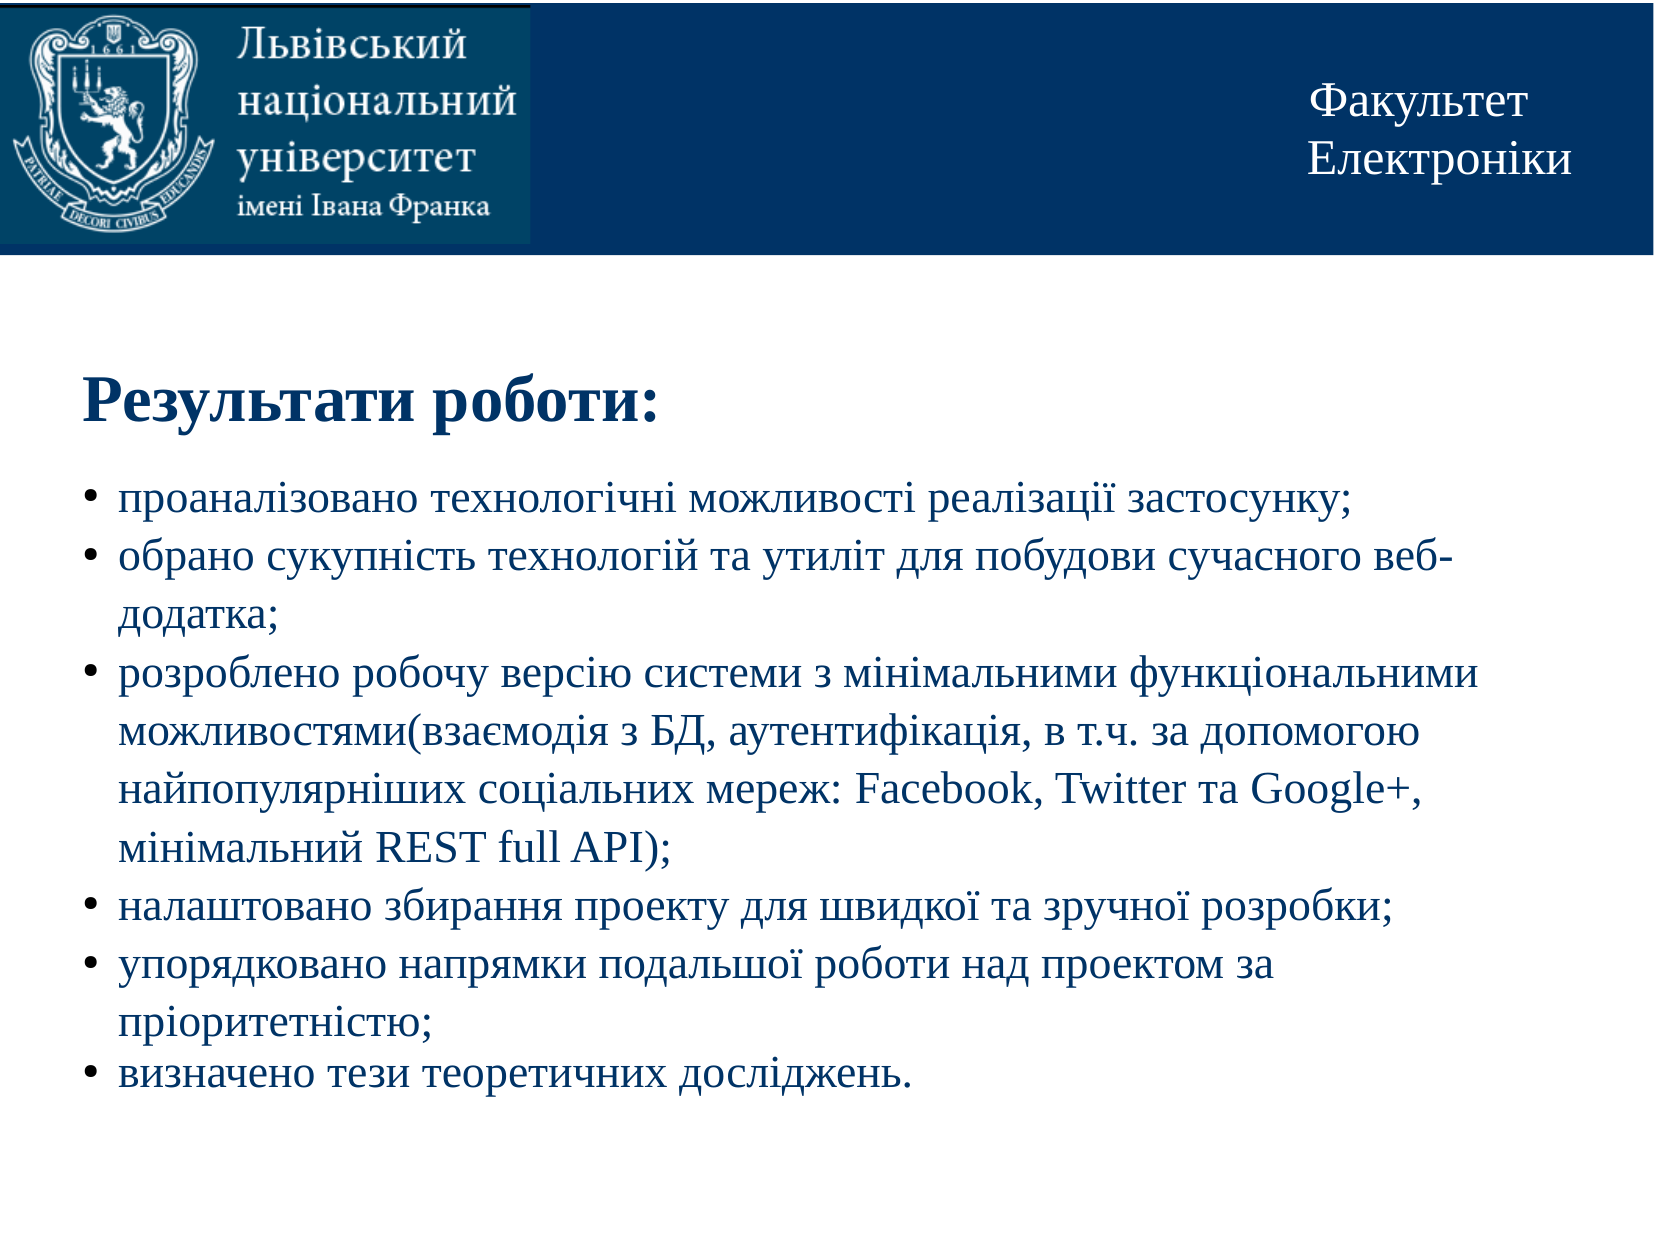

# Факультет Електроніки
Результати роботи:
проаналізовано технологічні можливості реалізації застосунку;
обрано сукупність технологій та утиліт для побудови сучасного веб-додатка;
розроблено робочу версію системи з мінімальними функціональними можливостями(взаємодія з БД, аутентифікація, в т.ч. за допомогою найпопулярніших соціальних мереж: Facebook, Twitter та Google+, мінімальний REST full API);
налаштовано збирання проекту для швидкої та зручної розробки;
упорядковано напрямки подальшої роботи над проектом за пріоритетністю;
визначено тези теоретичних досліджень.